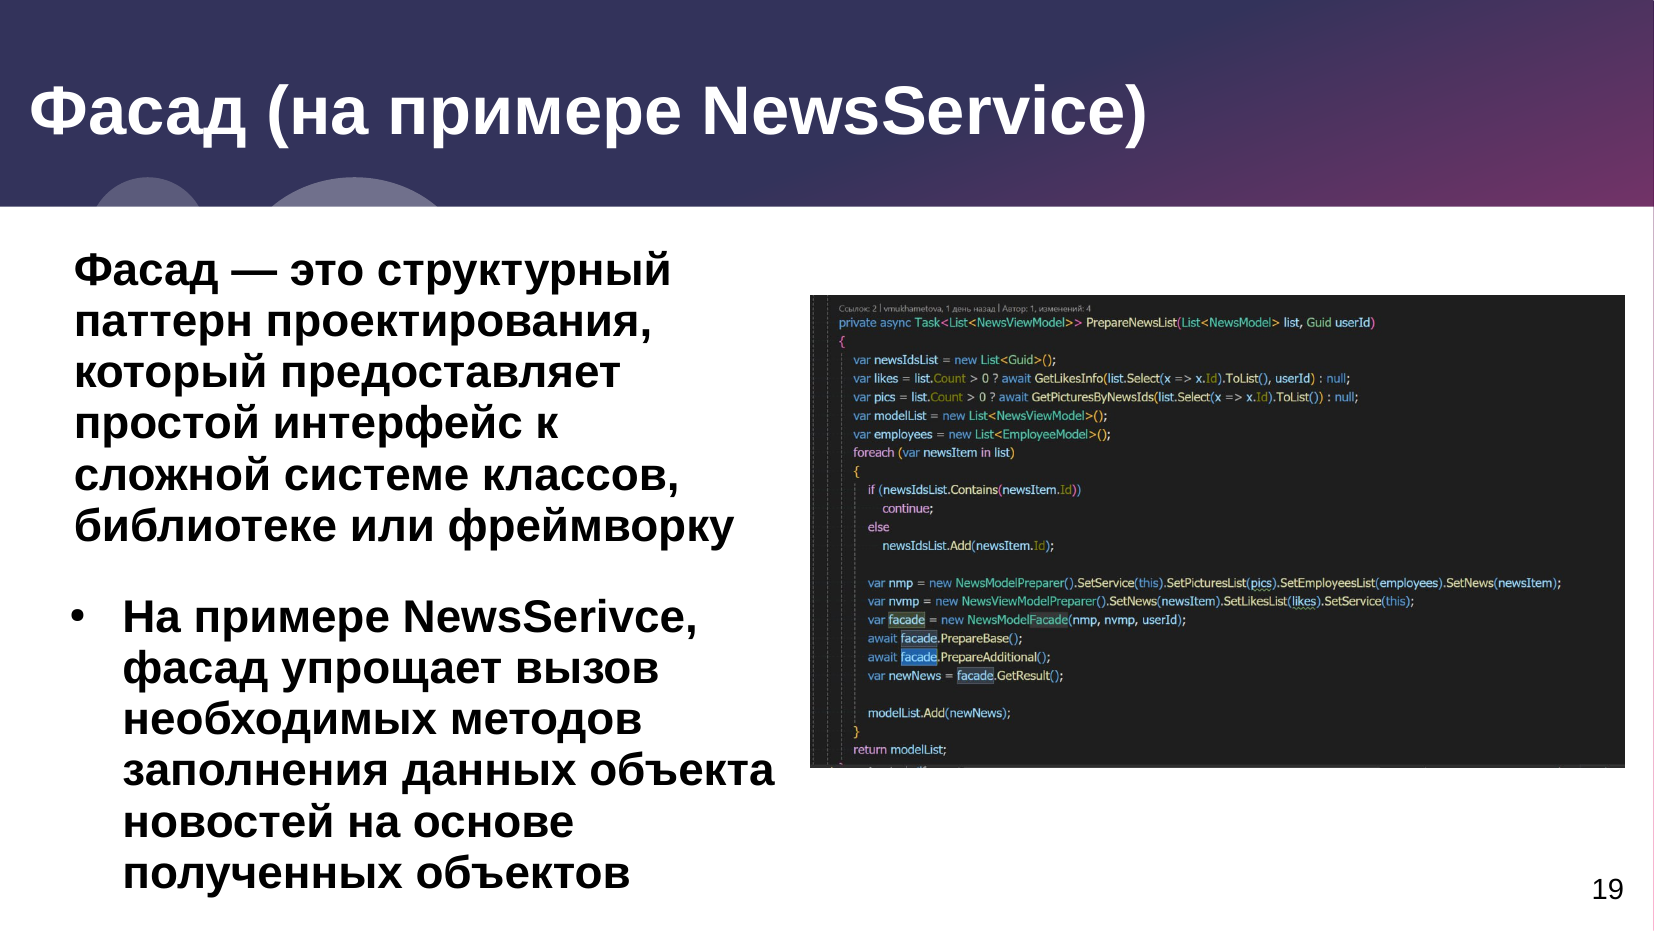

Фасад (на примере NewsService)
Фасад — это структурный паттерн проектирования, который предоставляет простой интерфейс к сложной системе классов, библиотеке или фреймворку
# На примере NewsSerivce, фасад упрощает вызов необходимых методов заполнения данных объекта новостей на основе полученных объектов